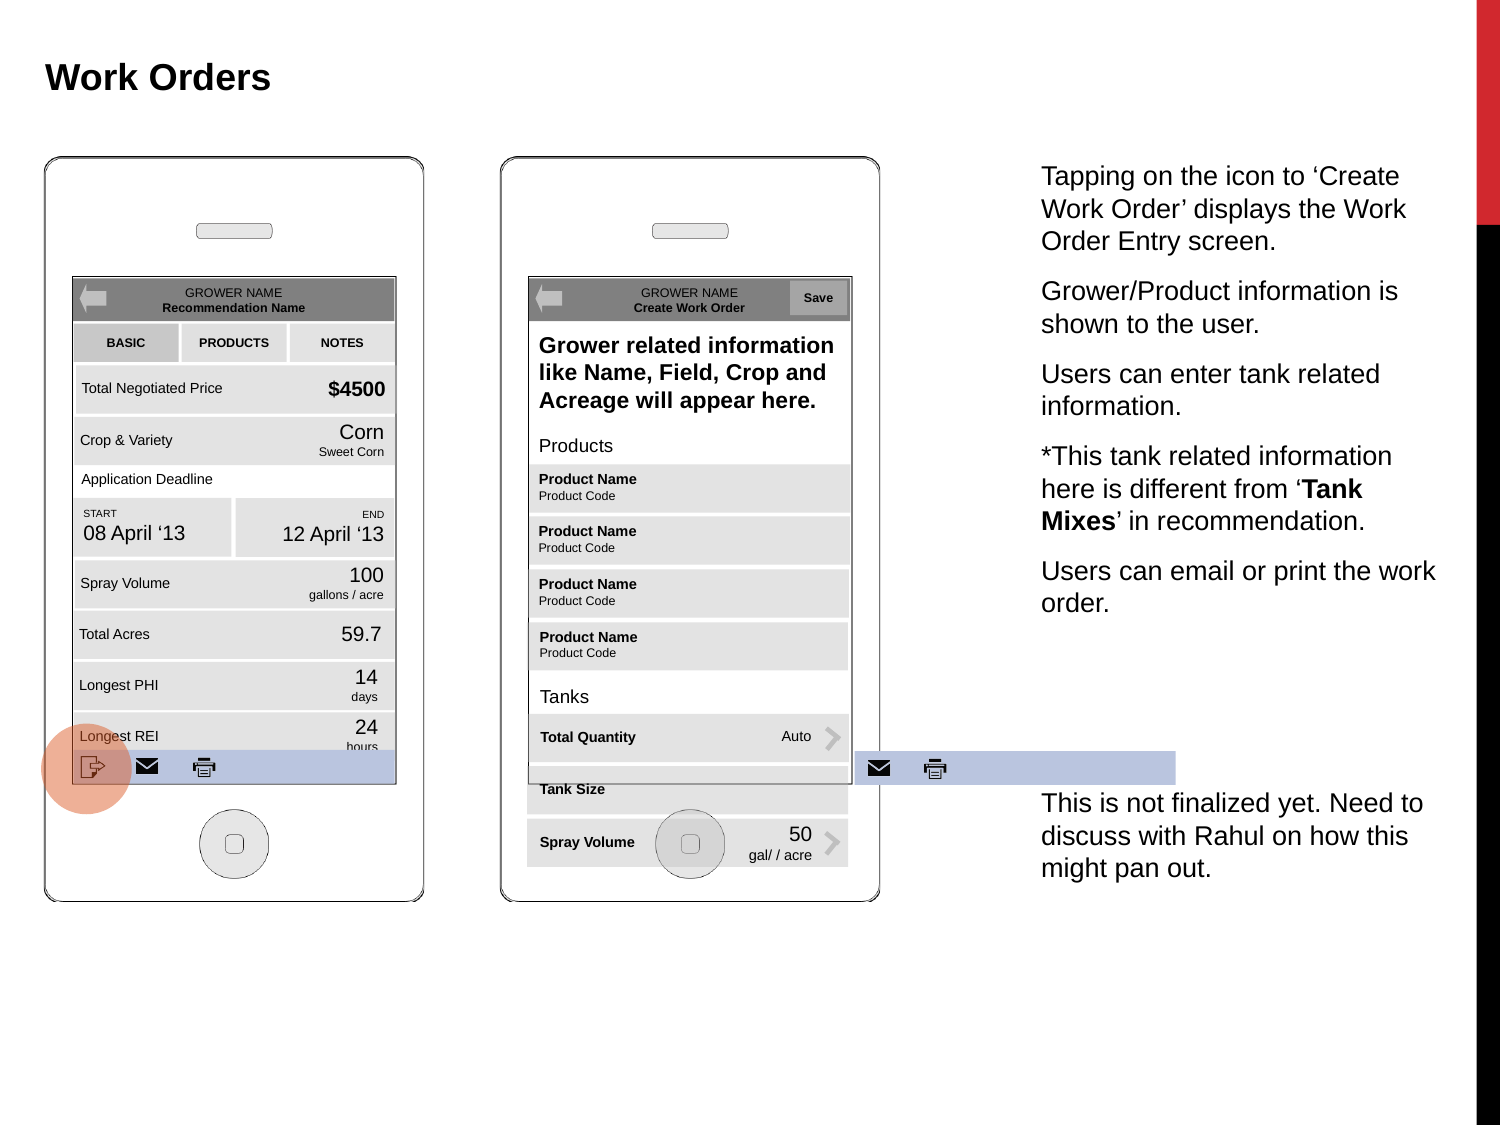

Work Orders
Tapping on the icon to ‘Create Work Order’ displays the Work Order Entry screen.
Grower/Product information is shown to the user.
Users can enter tank related information.
*This tank related information here is different from ‘Tank Mixes’ in recommendation.
Users can email or print the work order.
This is not finalized yet. Need to discuss with Rahul on how this might pan out.
GROWER NAME
Recommendation Name
BASIC
PRODUCTS
NOTES
Total Negotiated Price
$4500
Corn
Sweet Corn
Crop & Variety
Application Deadline
START
08 April ‘13
END
12 April ‘13
100
gallons / acre
Spray Volume
Total Acres
59.7
14
days
Longest PHI
24
hours
Longest REI
GROWER NAME
Create Work Order
Save
Grower related information like Name, Field, Crop and Acreage will appear here.
Products
Product Name
Product Code
Product Name
Product Code
Product Name
Product Code
Product Name
Product Code
Tanks
Total Quantity
Auto
Tank Size
50
gal/ / acre
Spray Volume